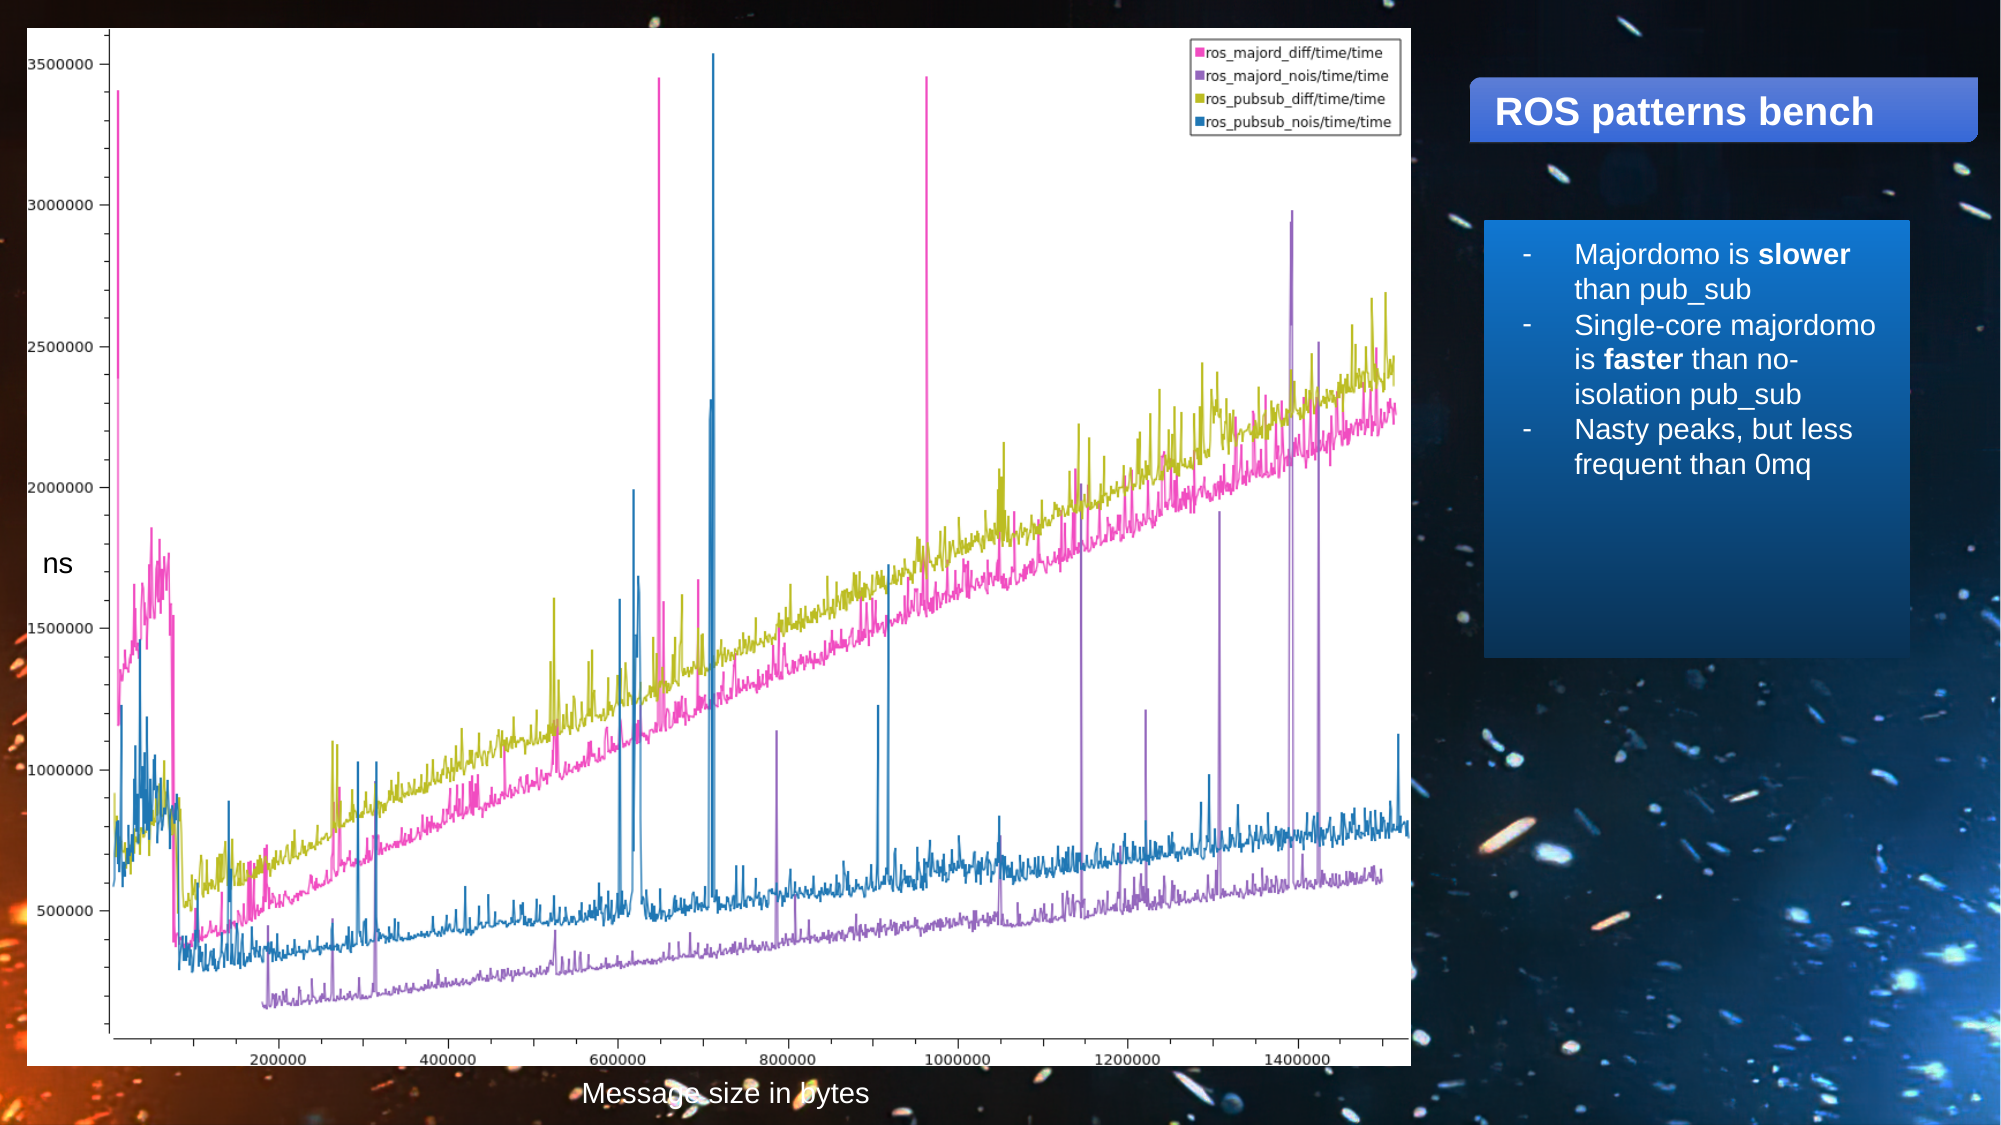

ROS patterns bench
Majordomo is slower than pub_sub
Single-core majordomo is faster than no-isolation pub_sub
Nasty peaks, but less frequent than 0mq
ns
Message size in bytes